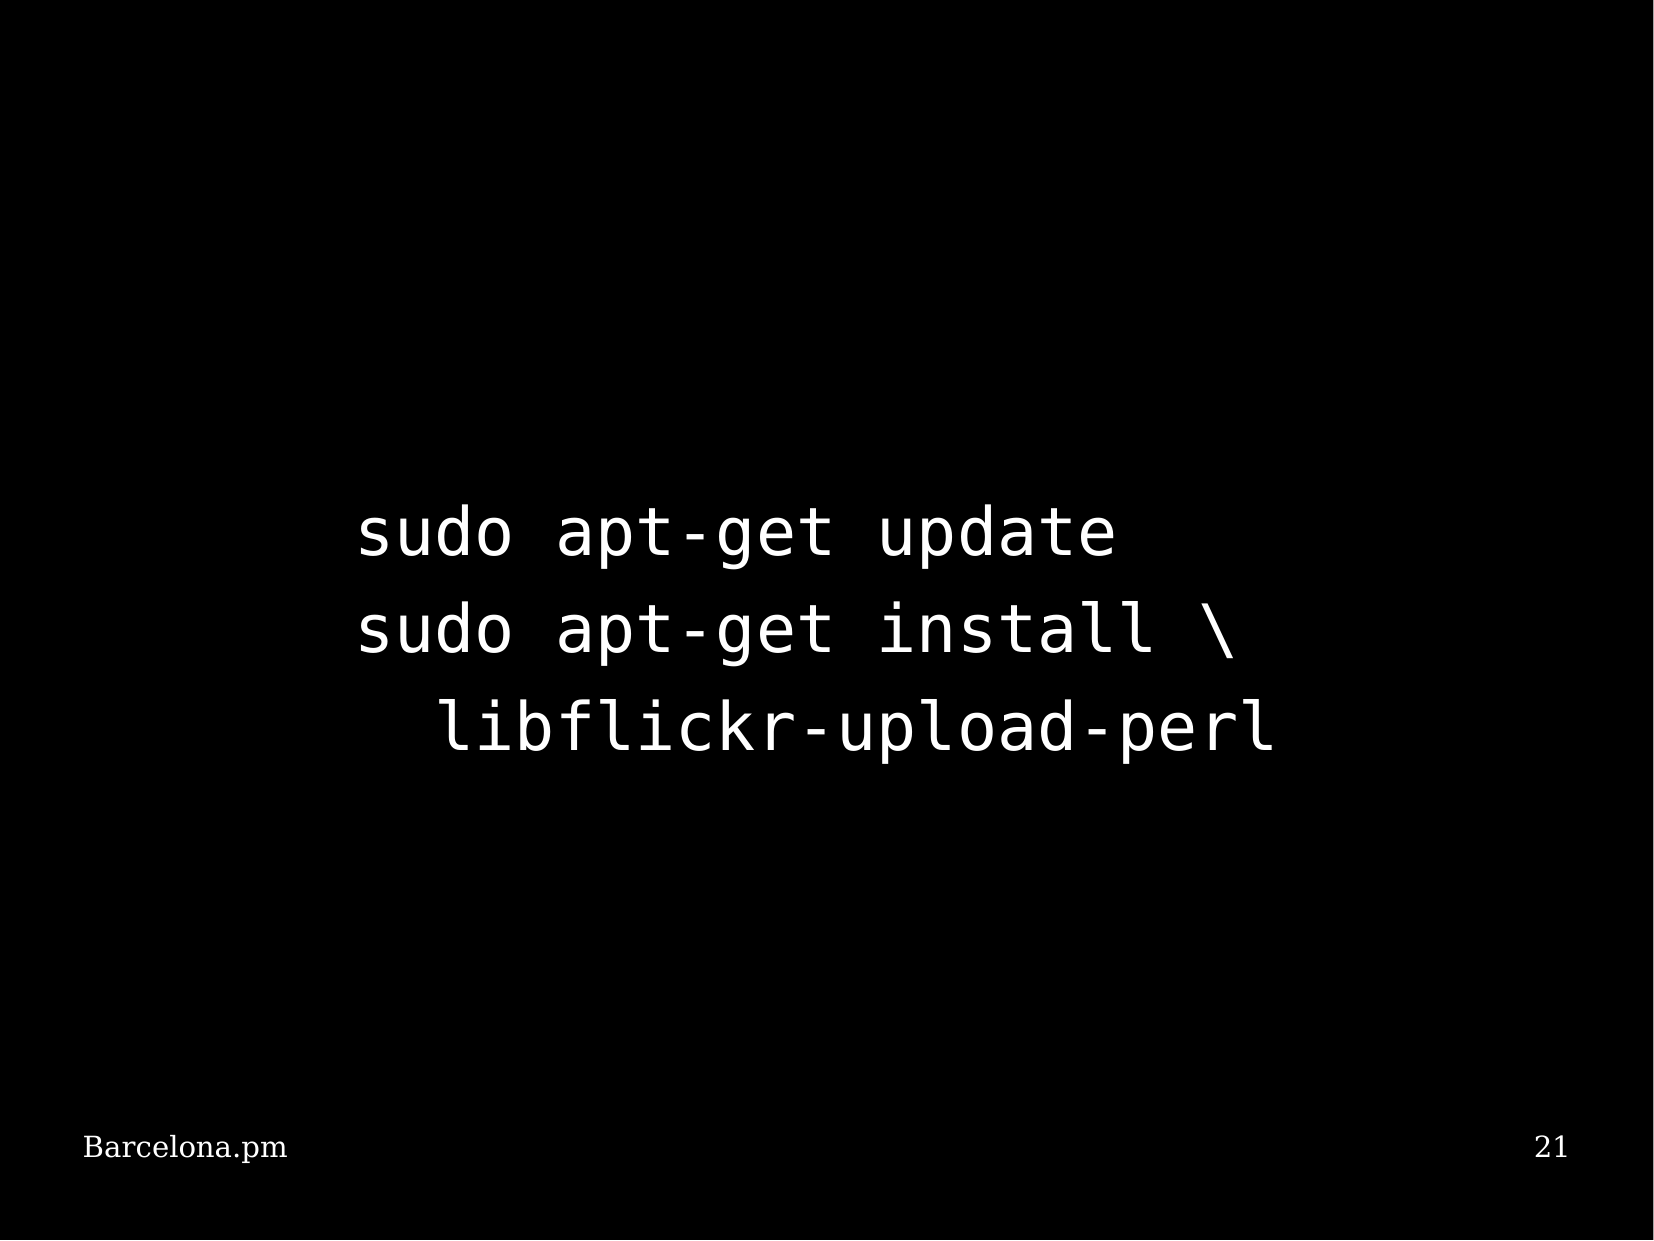

# sudo apt-get update sudo apt-get install \ libflickr-upload-perl
Barcelona.pm
21